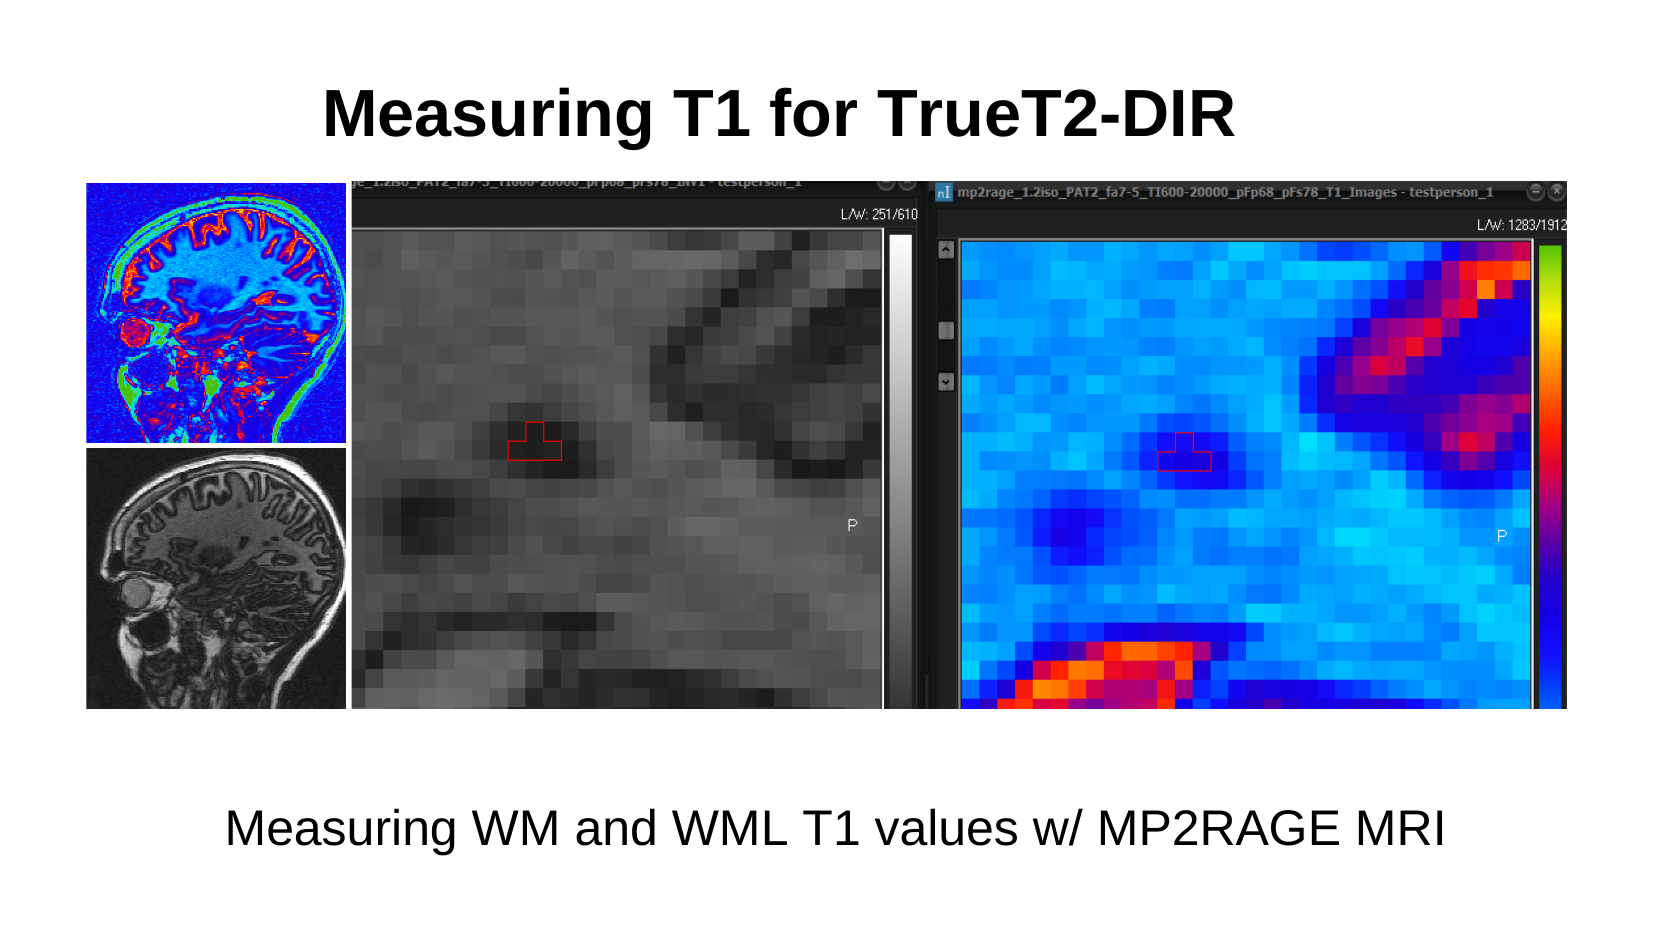

# Measuring T1 for TrueT2-DIR
Measuring WM and WML T1 values w/ MP2RAGE MRI